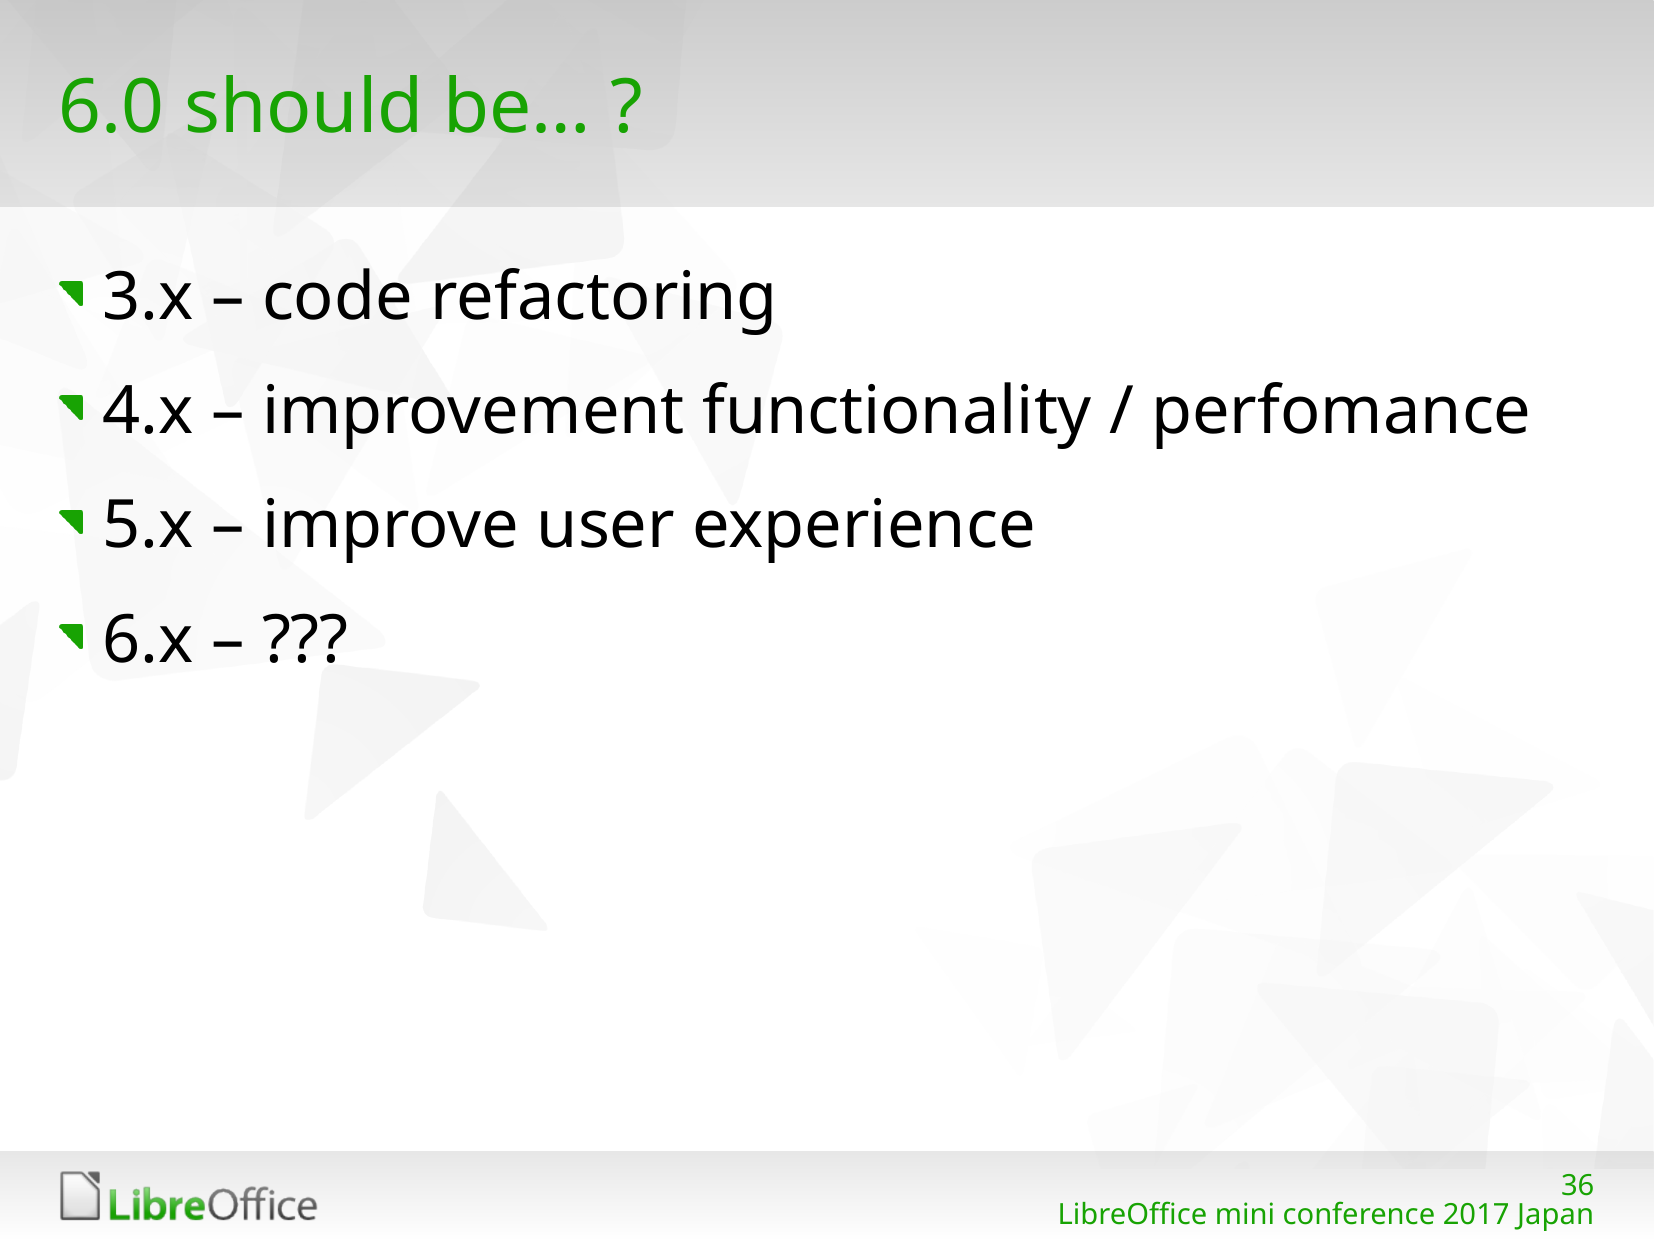

# 6.0 should be… ?
3.x – code refactoring
4.x – improvement functionality / perfomance
5.x – improve user experience
6.x – ???
36
 LibreOffice mini conference 2017 Japan